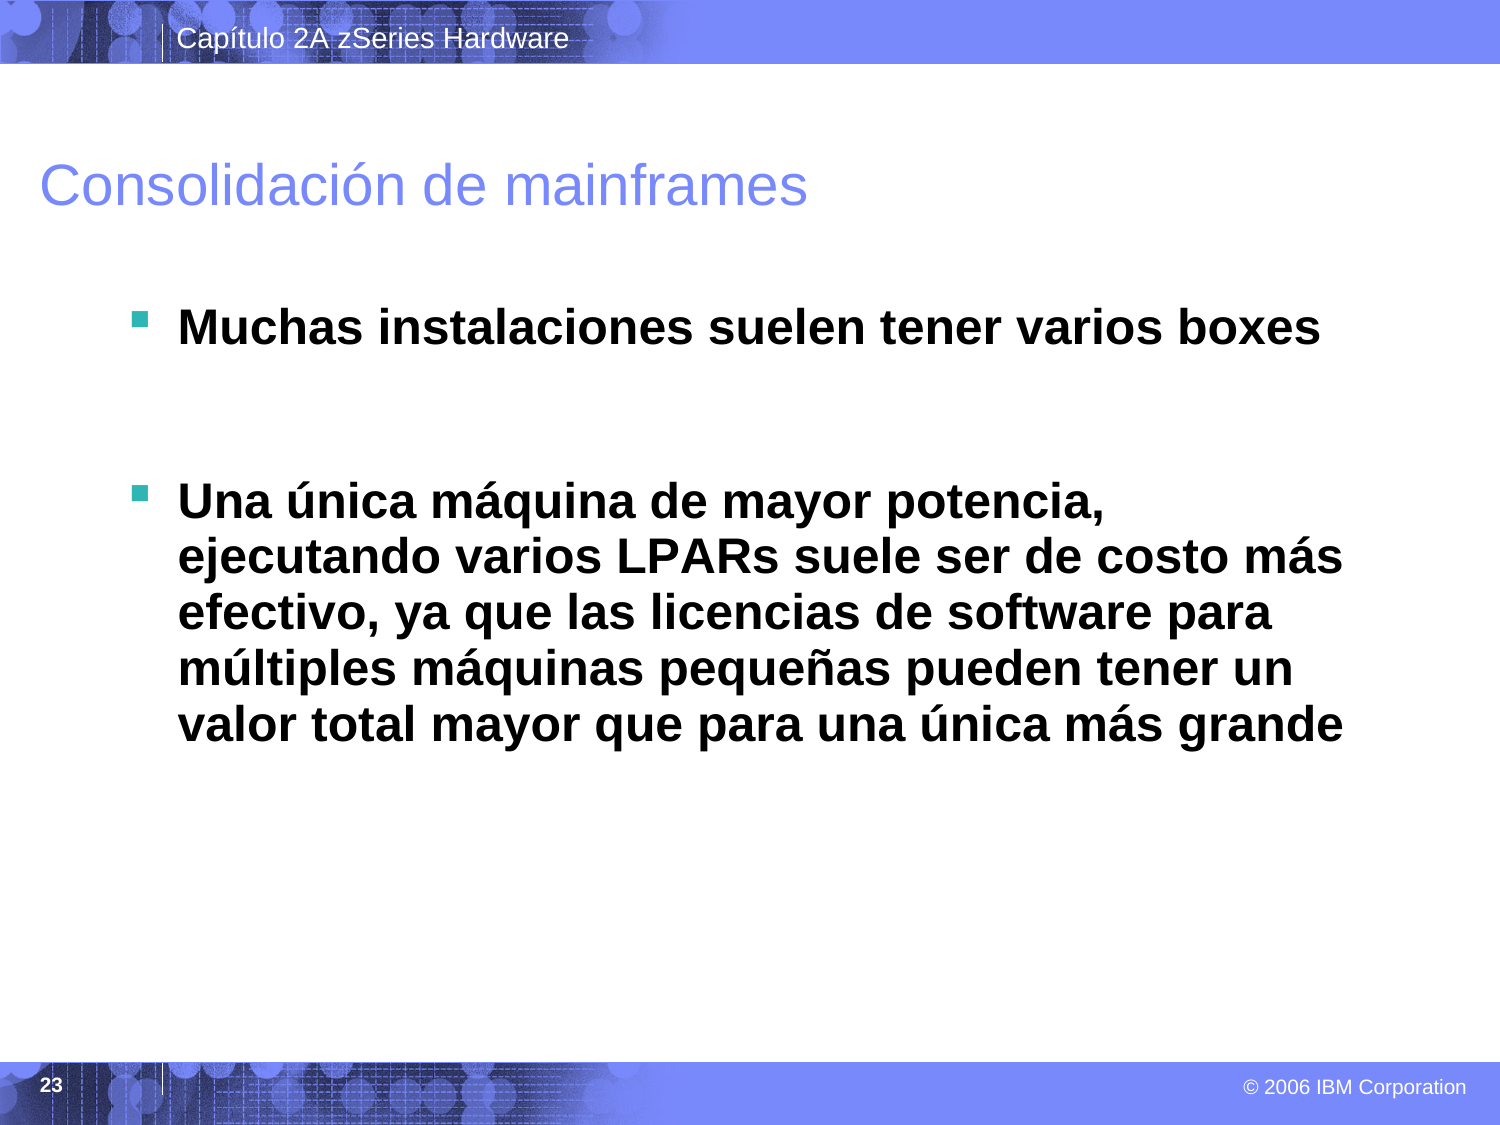

# Consolidación de mainframes
Muchas instalaciones suelen tener varios boxes
Una única máquina de mayor potencia, ejecutando varios LPARs suele ser de costo más efectivo, ya que las licencias de software para múltiples máquinas pequeñas pueden tener un valor total mayor que para una única más grande
23